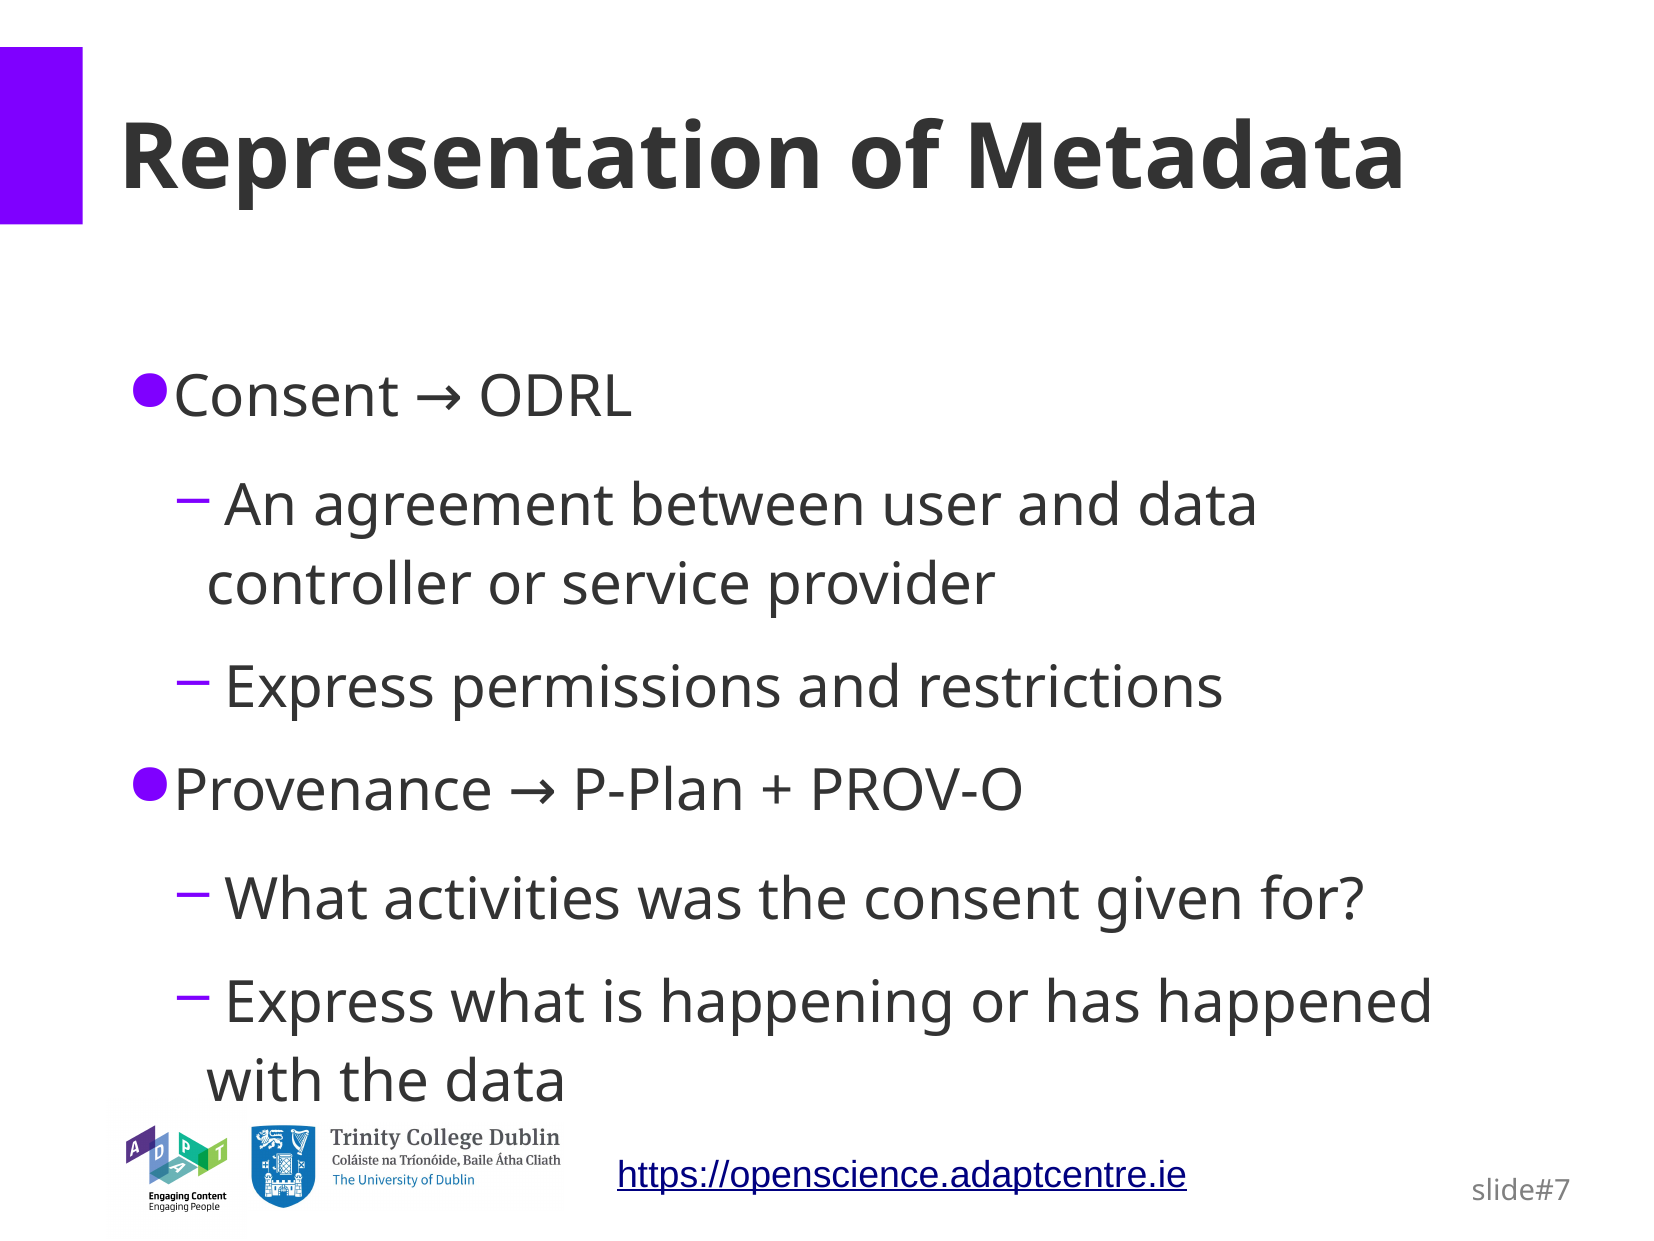

# Representation of Metadata
Consent → ODRL
 An agreement between user and data controller or service provider
 Express permissions and restrictions
Provenance → P-Plan + PROV-O
 What activities was the consent given for?
 Express what is happening or has happened with the data
7